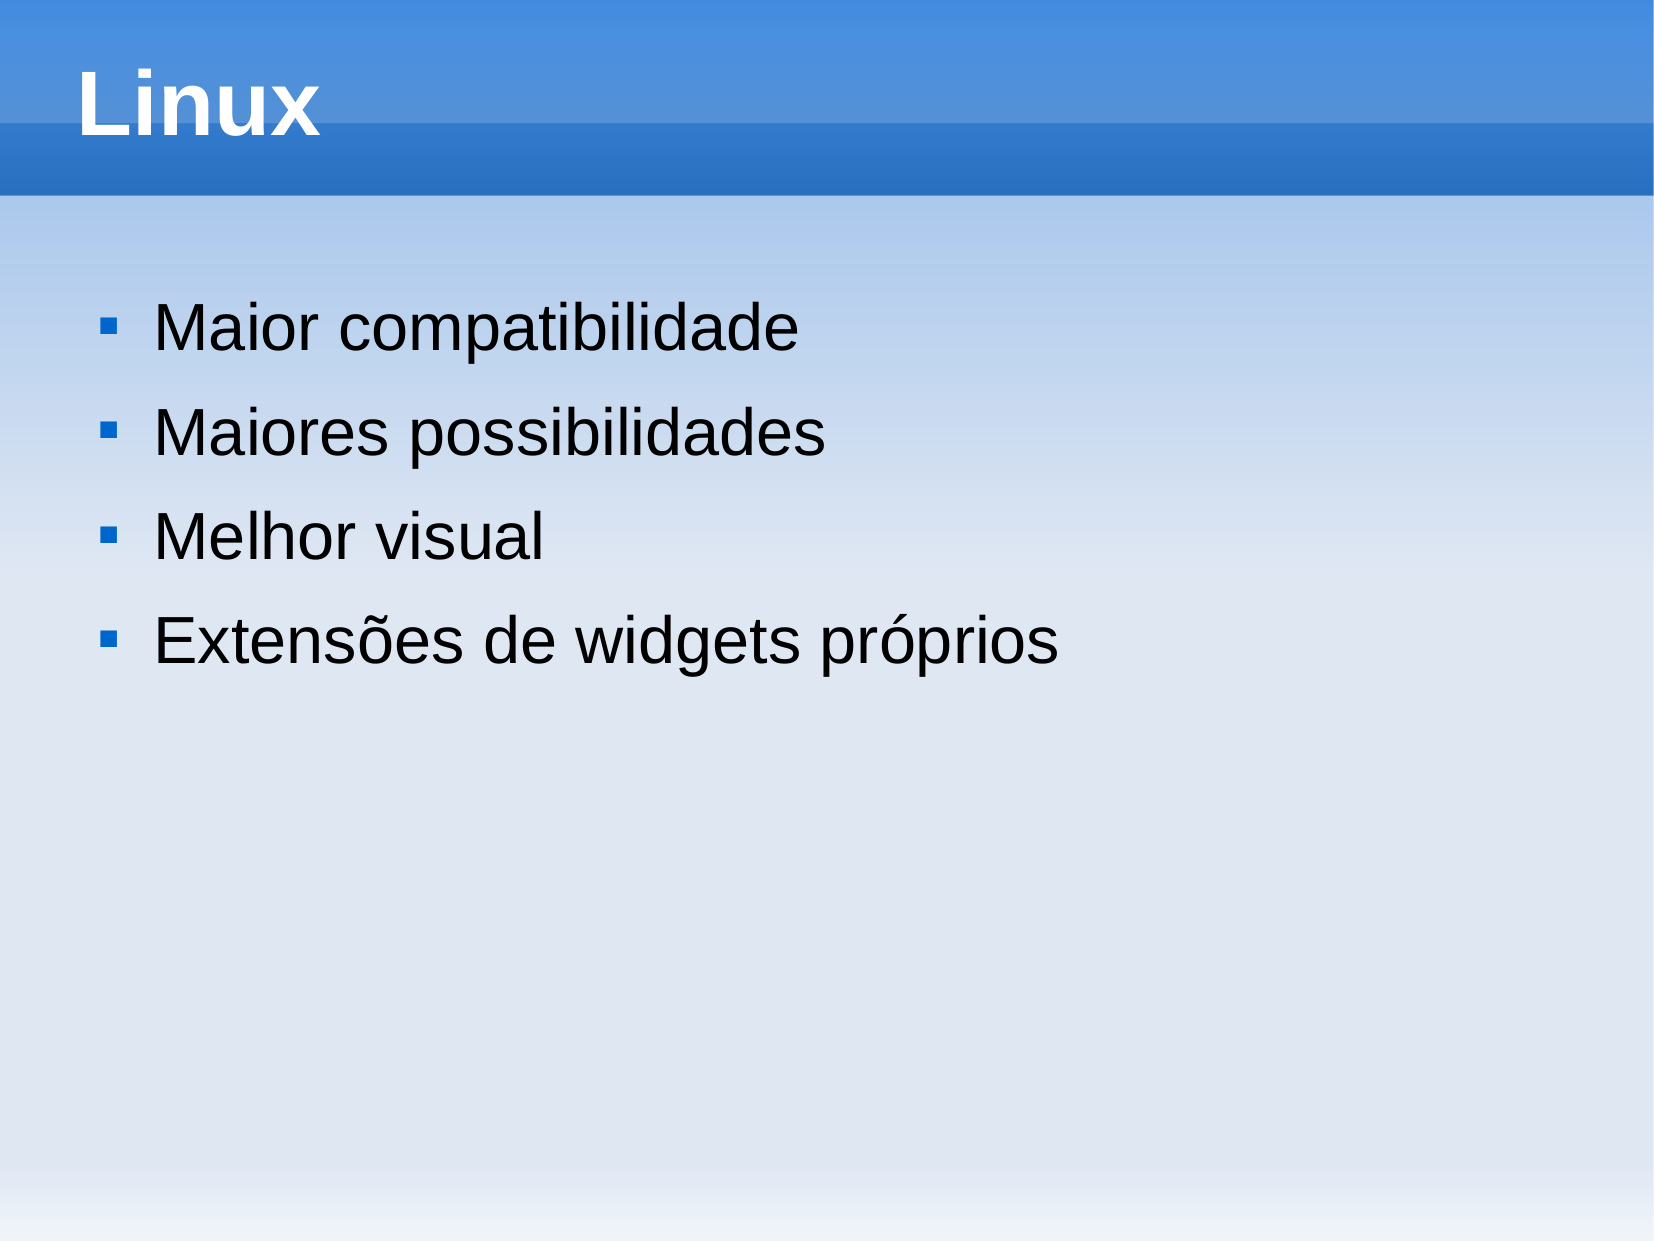

# Linux
Maior compatibilidade
Maiores possibilidades
Melhor visual
Extensões de widgets próprios